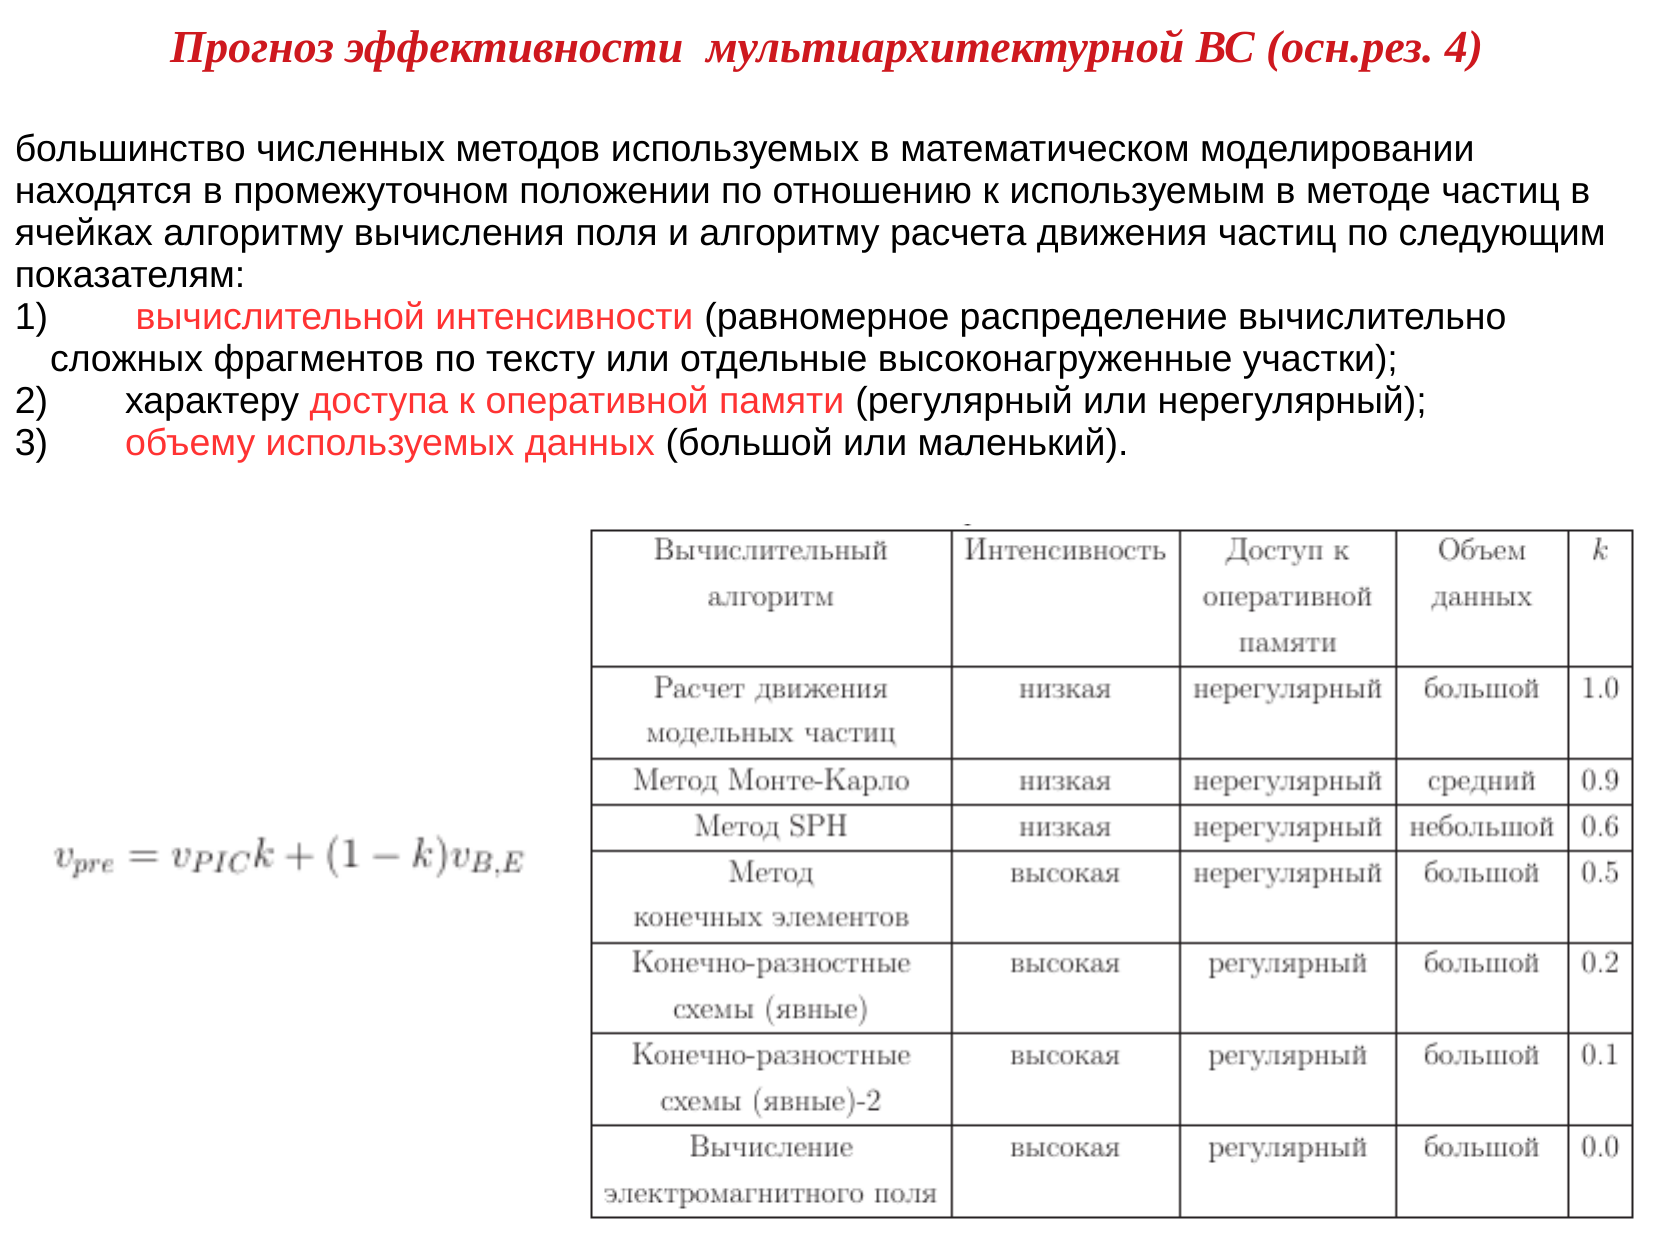

# Прогноз эффективности мультиархитектурной ВС (осн.рез. 4)
большинство численных методов используемых в математическом моделировании находятся в промежуточном положении по отношению к используемым в методе частиц в ячейках алгоритму вычисления поля и алгоритму расчета движения частиц по следующим показателям:
	 вычислительной интенсивности (равномерное распределение вычислительно сложных фрагментов по тексту или отдельные высоконагруженные участки);
	характеру доступа к оперативной памяти (регулярный или нерегулярный);
	объему используемых данных (большой или маленький).